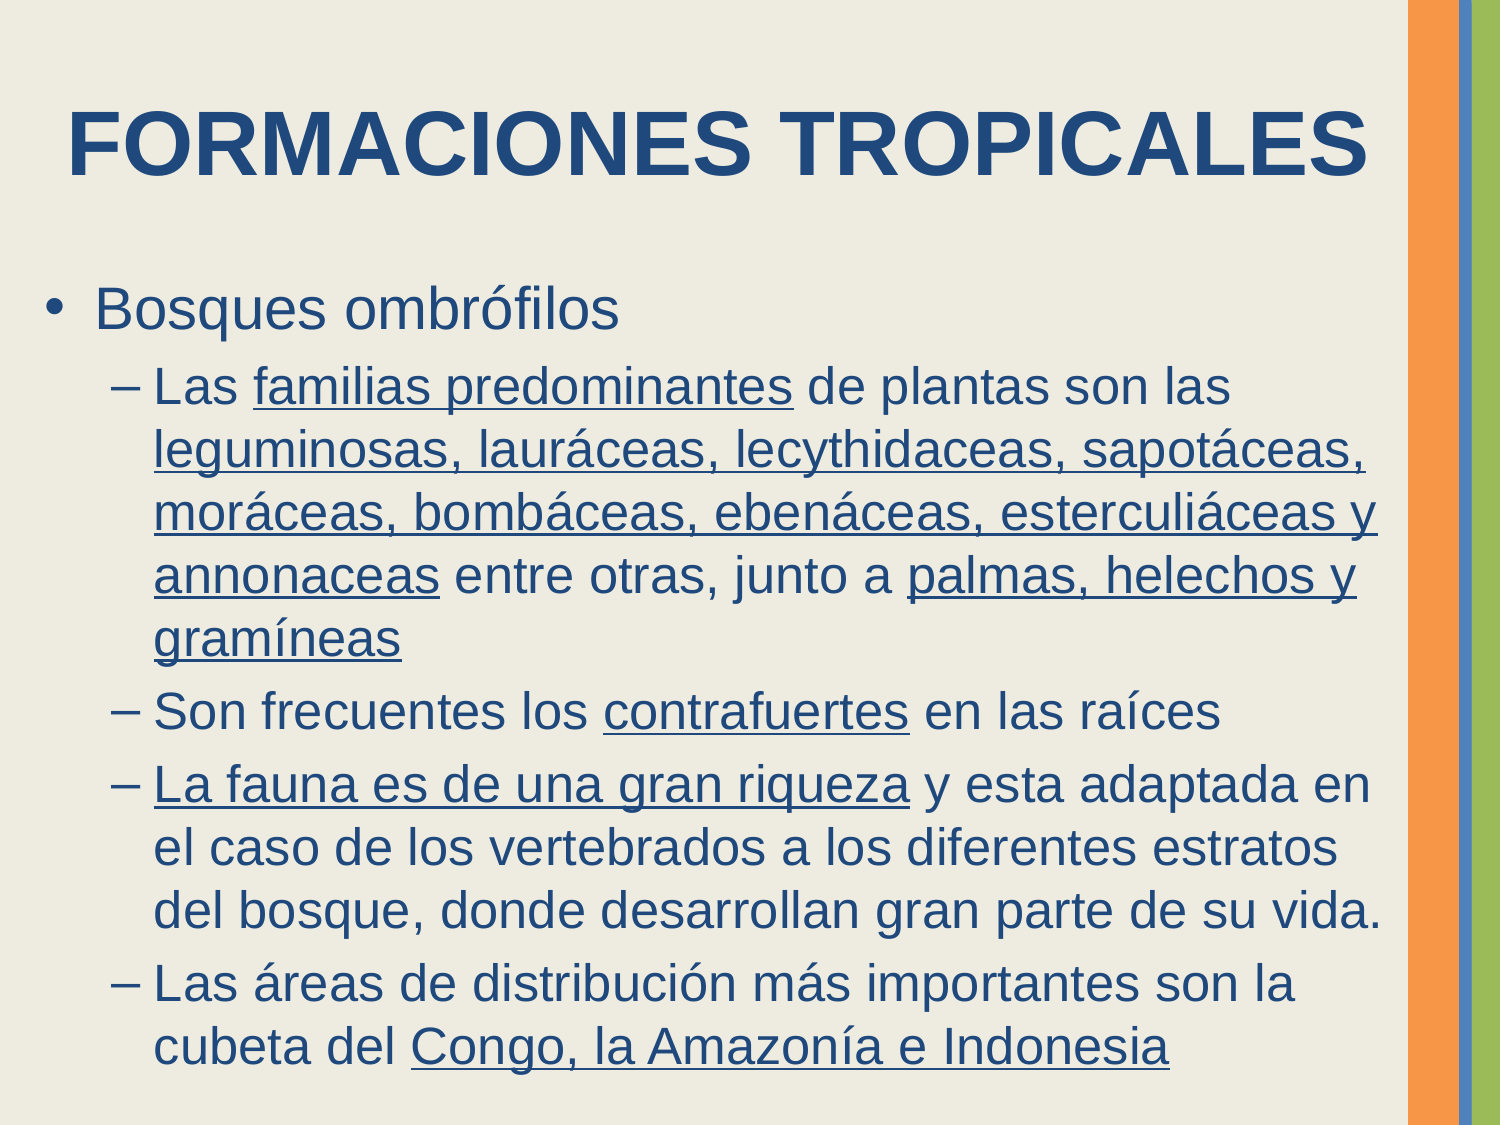

# Formaciones tropicales
Bosques ombrófilos
Las familias predominantes de plantas son las leguminosas, lauráceas, lecythidaceas, sapotáceas, moráceas, bombáceas, ebenáceas, esterculiáceas y annonaceas entre otras, junto a palmas, helechos y gramíneas
Son frecuentes los contrafuertes en las raíces
La fauna es de una gran riqueza y esta adaptada en el caso de los vertebrados a los diferentes estratos del bosque, donde desarrollan gran parte de su vida.
Las áreas de distribución más importantes son la cubeta del Congo, la Amazonía e Indonesia